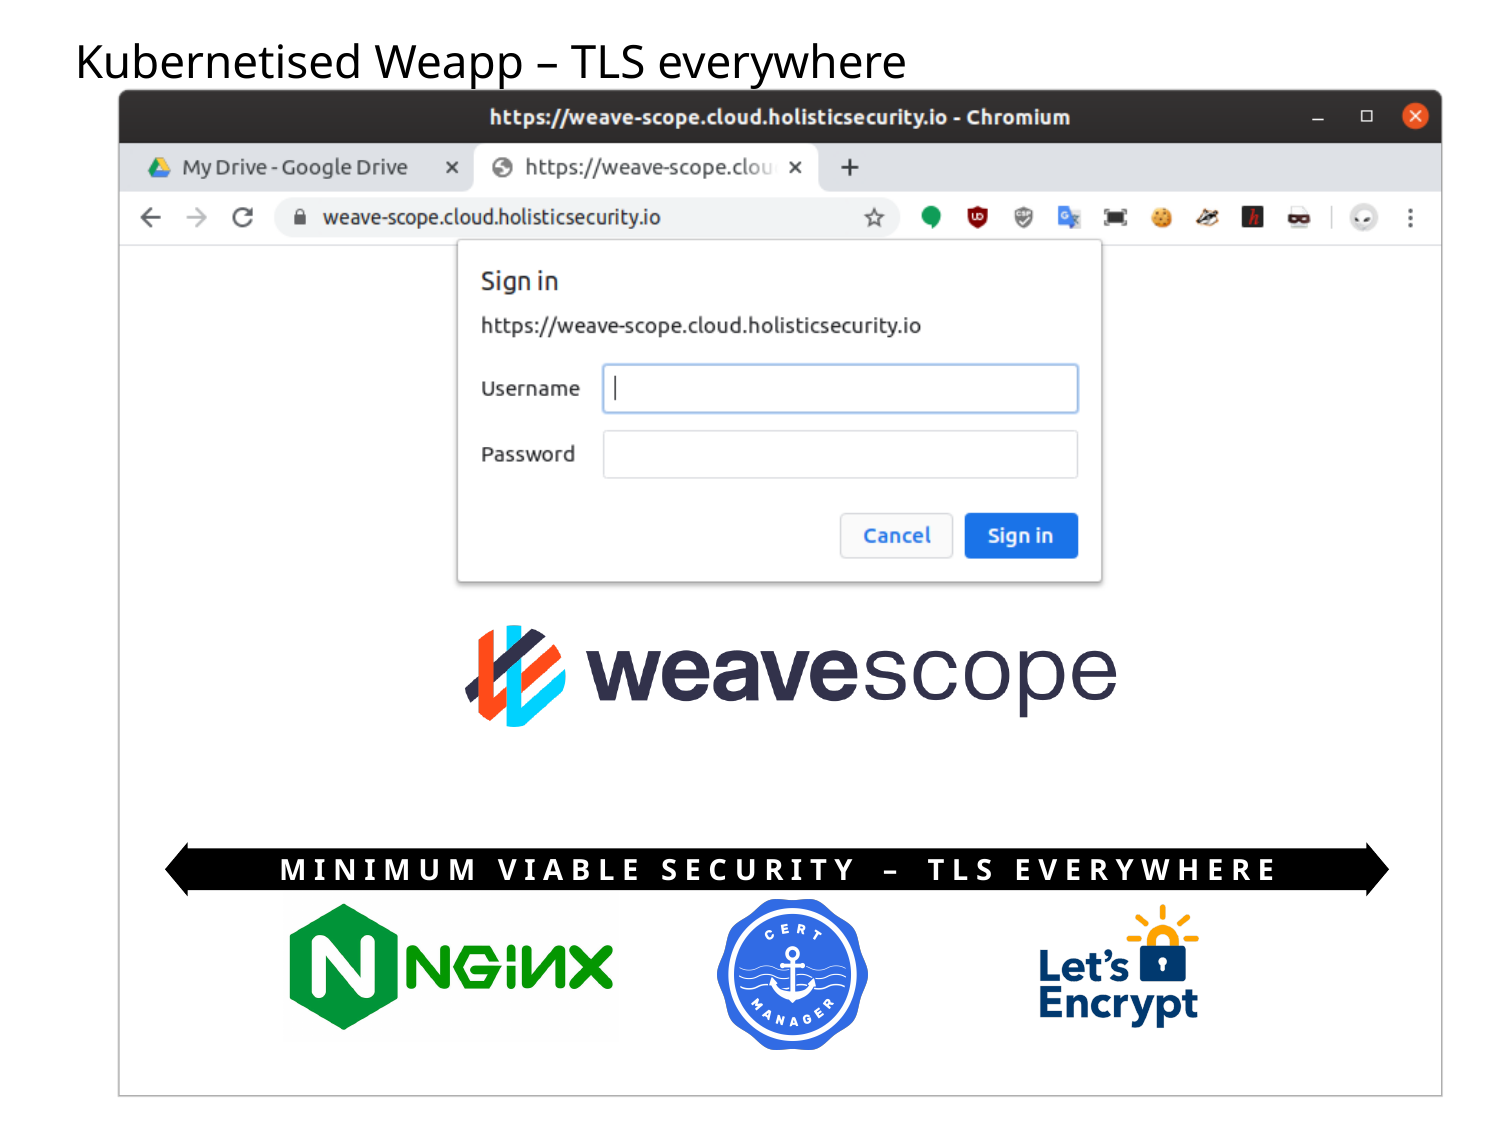

Kubernetised Weapp – TLS everywhere
M I N I M U M V I A B L E S E C U R I T Y – T L S E V E R Y W H E R E